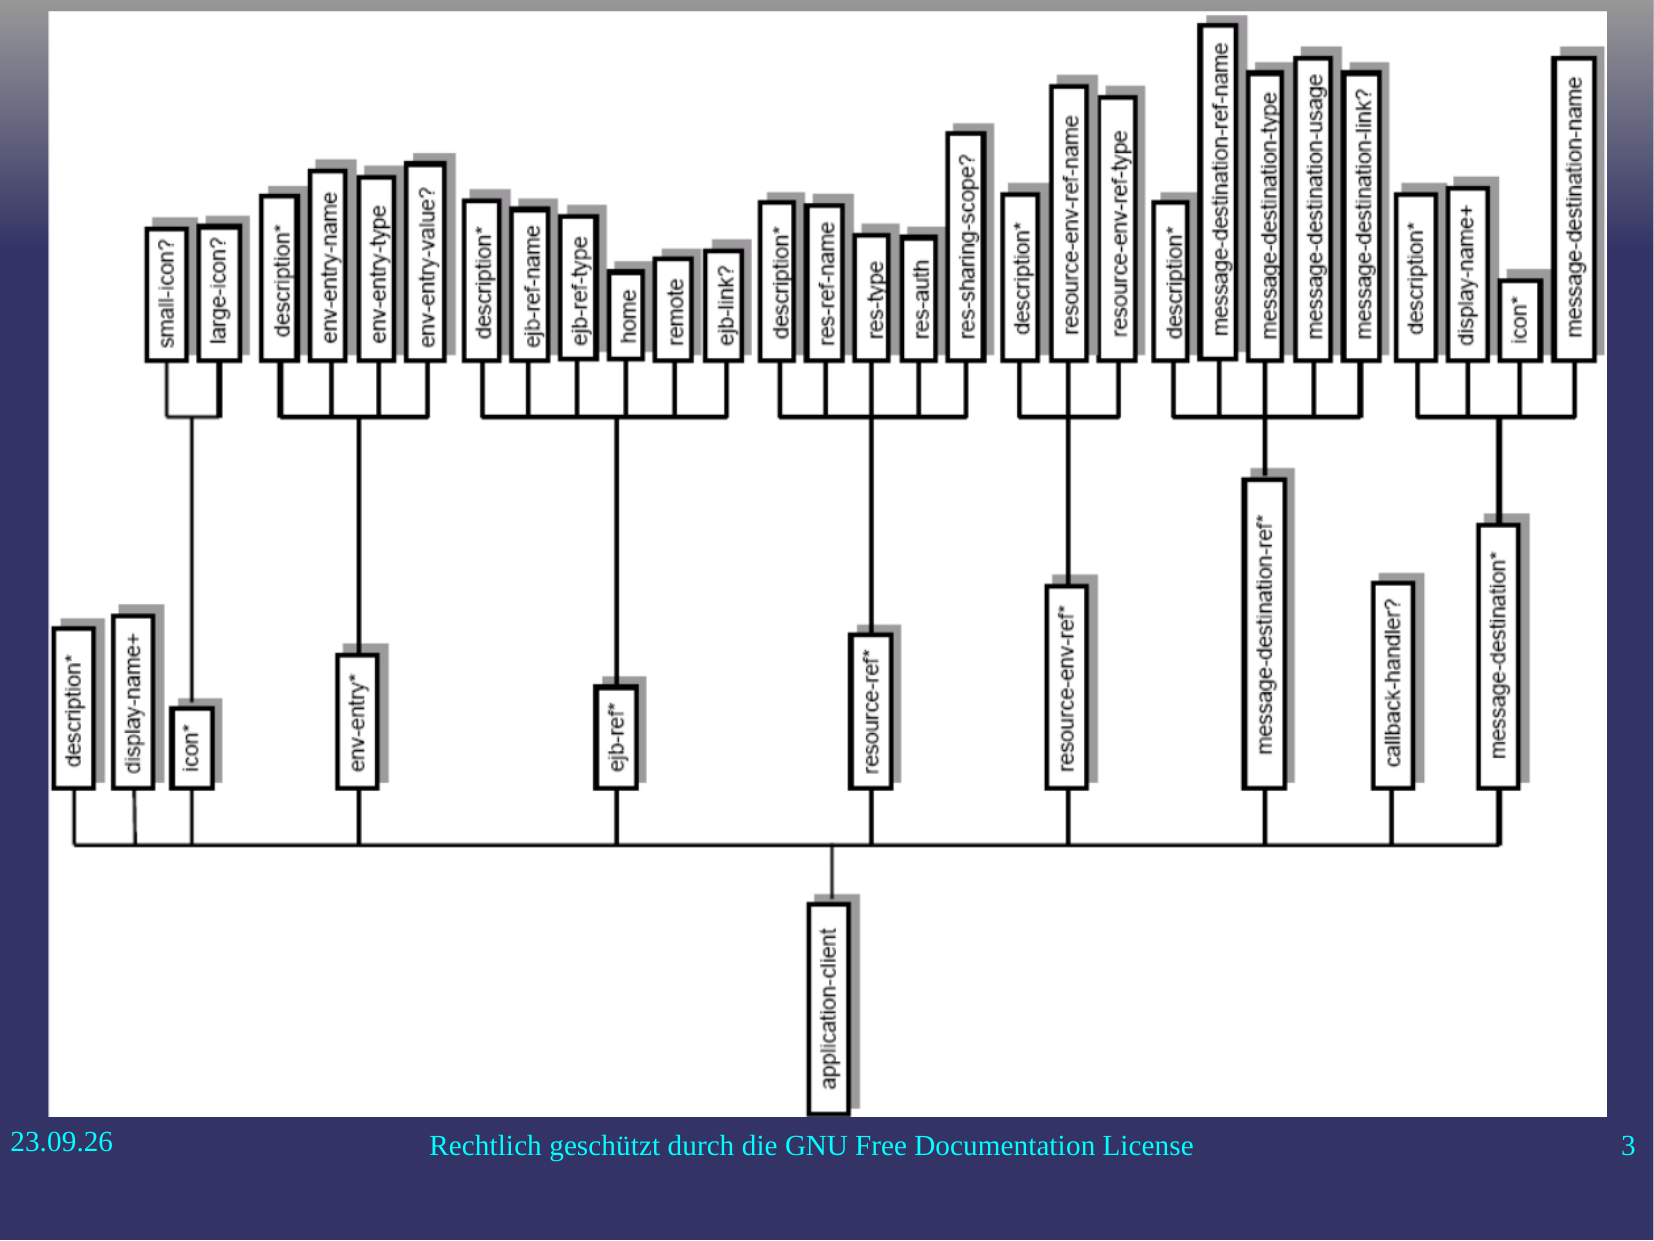

#
Rechtlich geschützt durch die GNU Free Documentation License
3